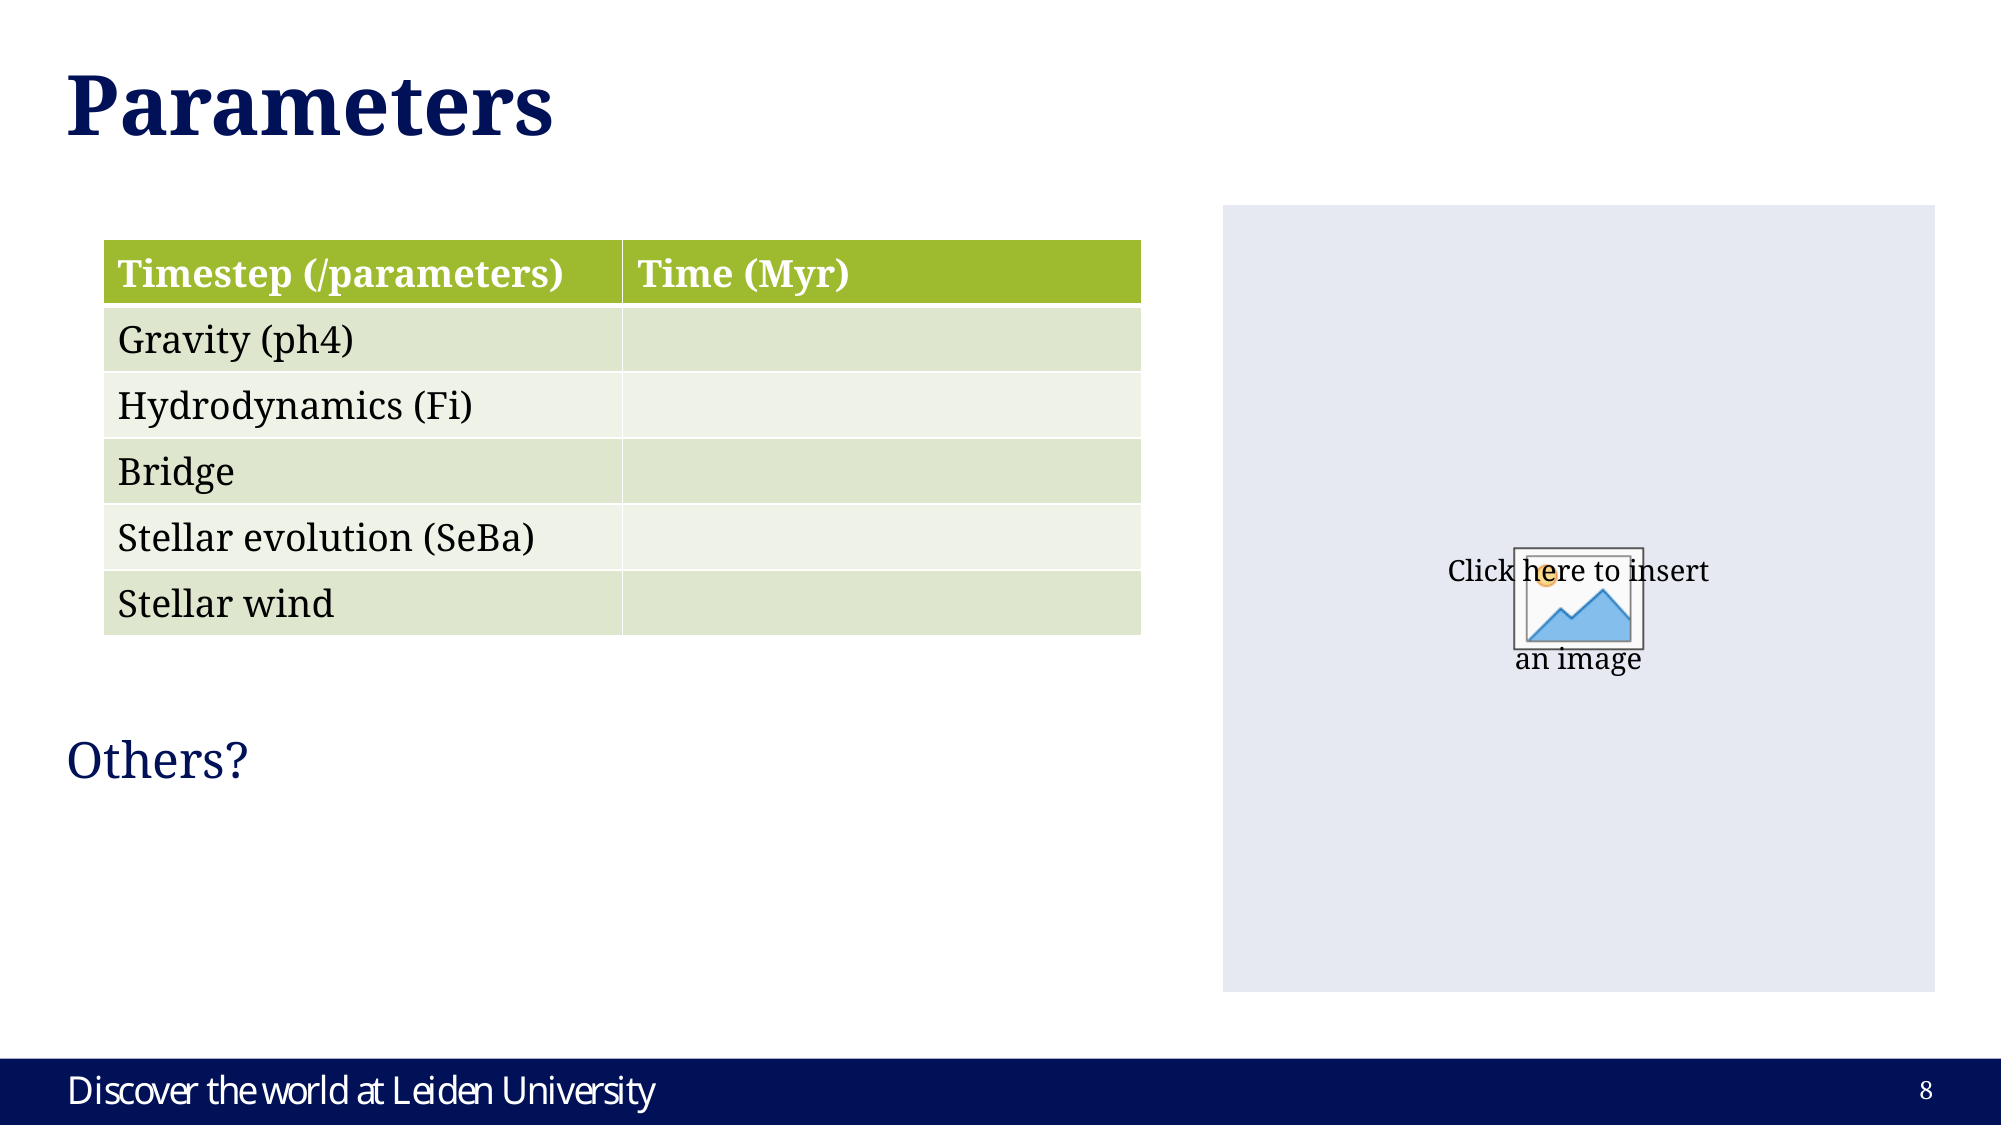

# Parameters
Others?
| Timestep (/parameters) | Time (Myr) |
| --- | --- |
| Gravity (ph4) | |
| Hydrodynamics (Fi) | |
| Bridge | |
| Stellar evolution (SeBa) | |
| Stellar wind | |